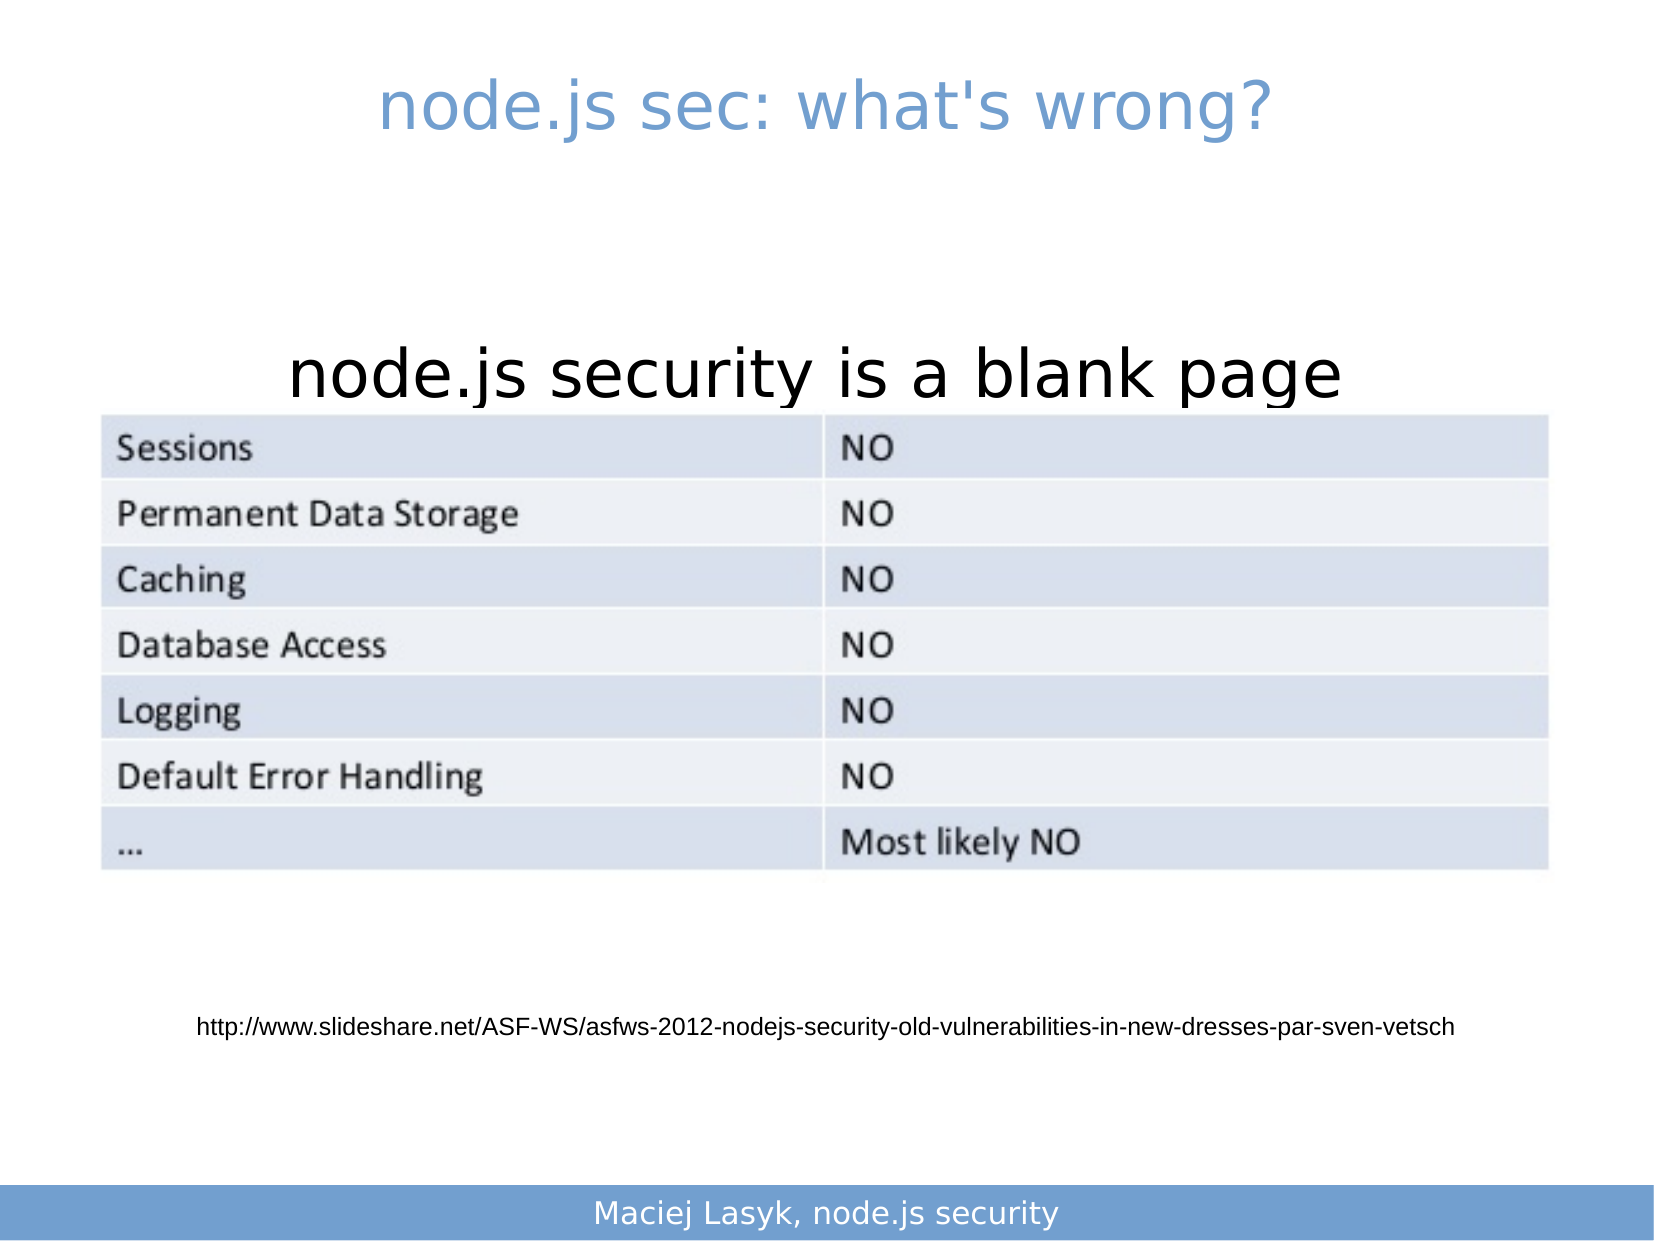

node.js sec: what's wrong?
node.js security is a blank page
http://www.slideshare.net/ASF-WS/asfws-2012-nodejs-security-old-vulnerabilities-in-new-dresses-par-sven-vetsch
 3/25
 1/25
Maciej Lasyk, Ganglia & Nagios
Maciej Lasyk, node.js security
Maciej Lasyk, node.js security